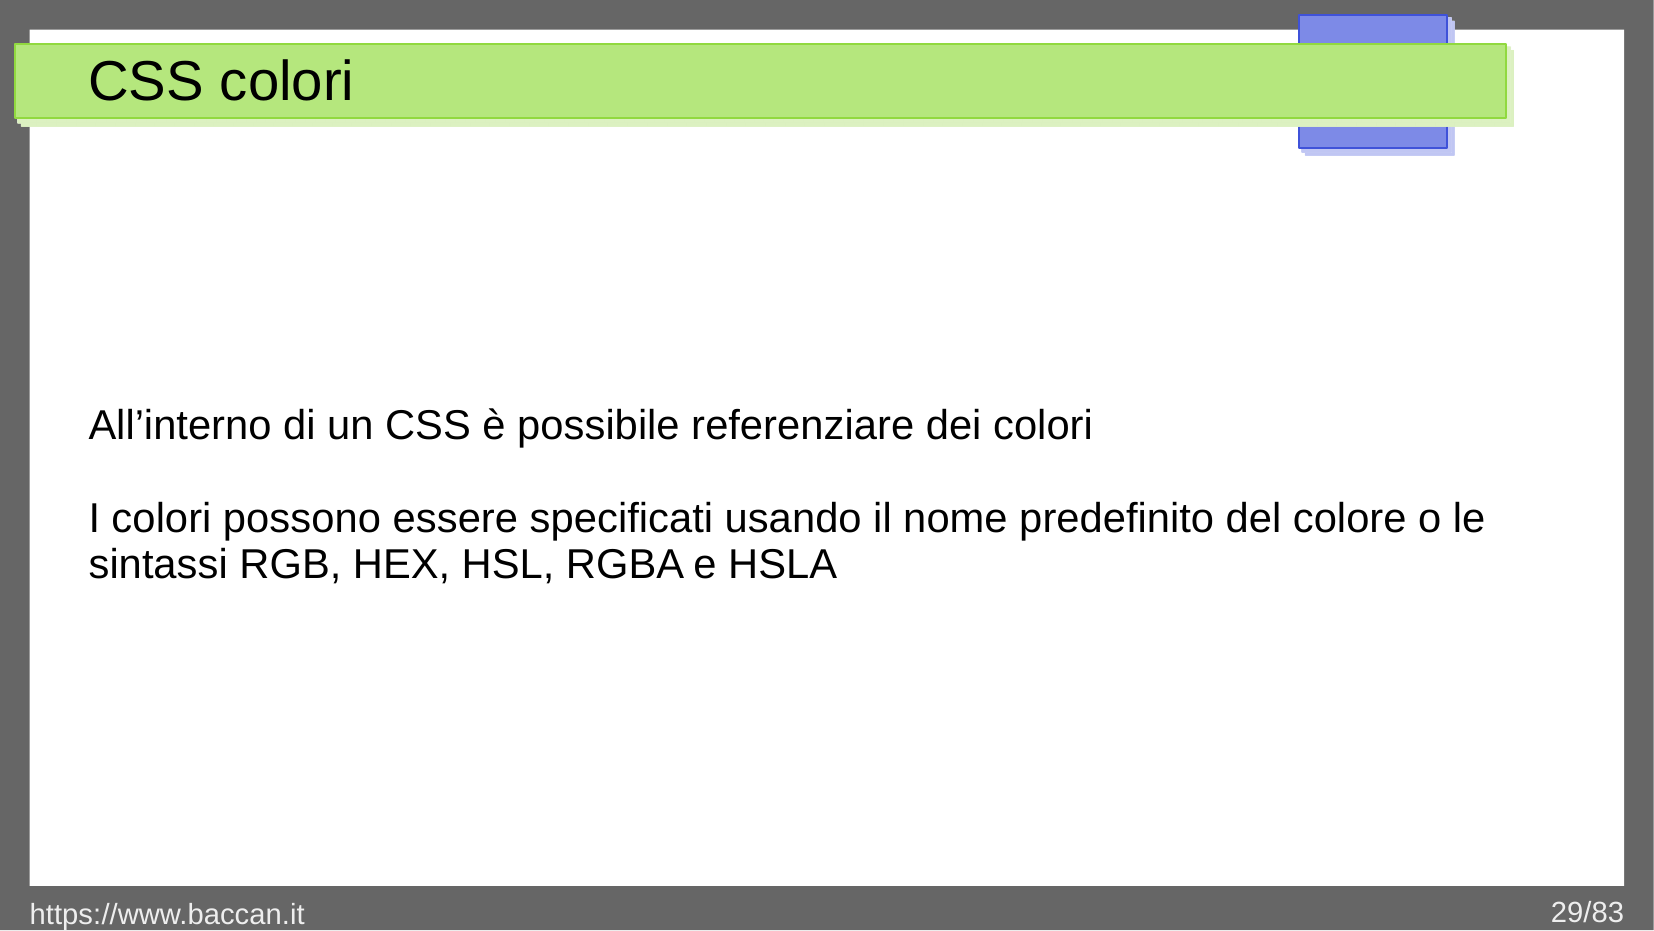

# CSS colori
All’interno di un CSS è possibile referenziare dei colori
I colori possono essere specificati usando il nome predefinito del colore o le sintassi RGB, HEX, HSL, RGBA e HSLA
29
https://www.baccan.it